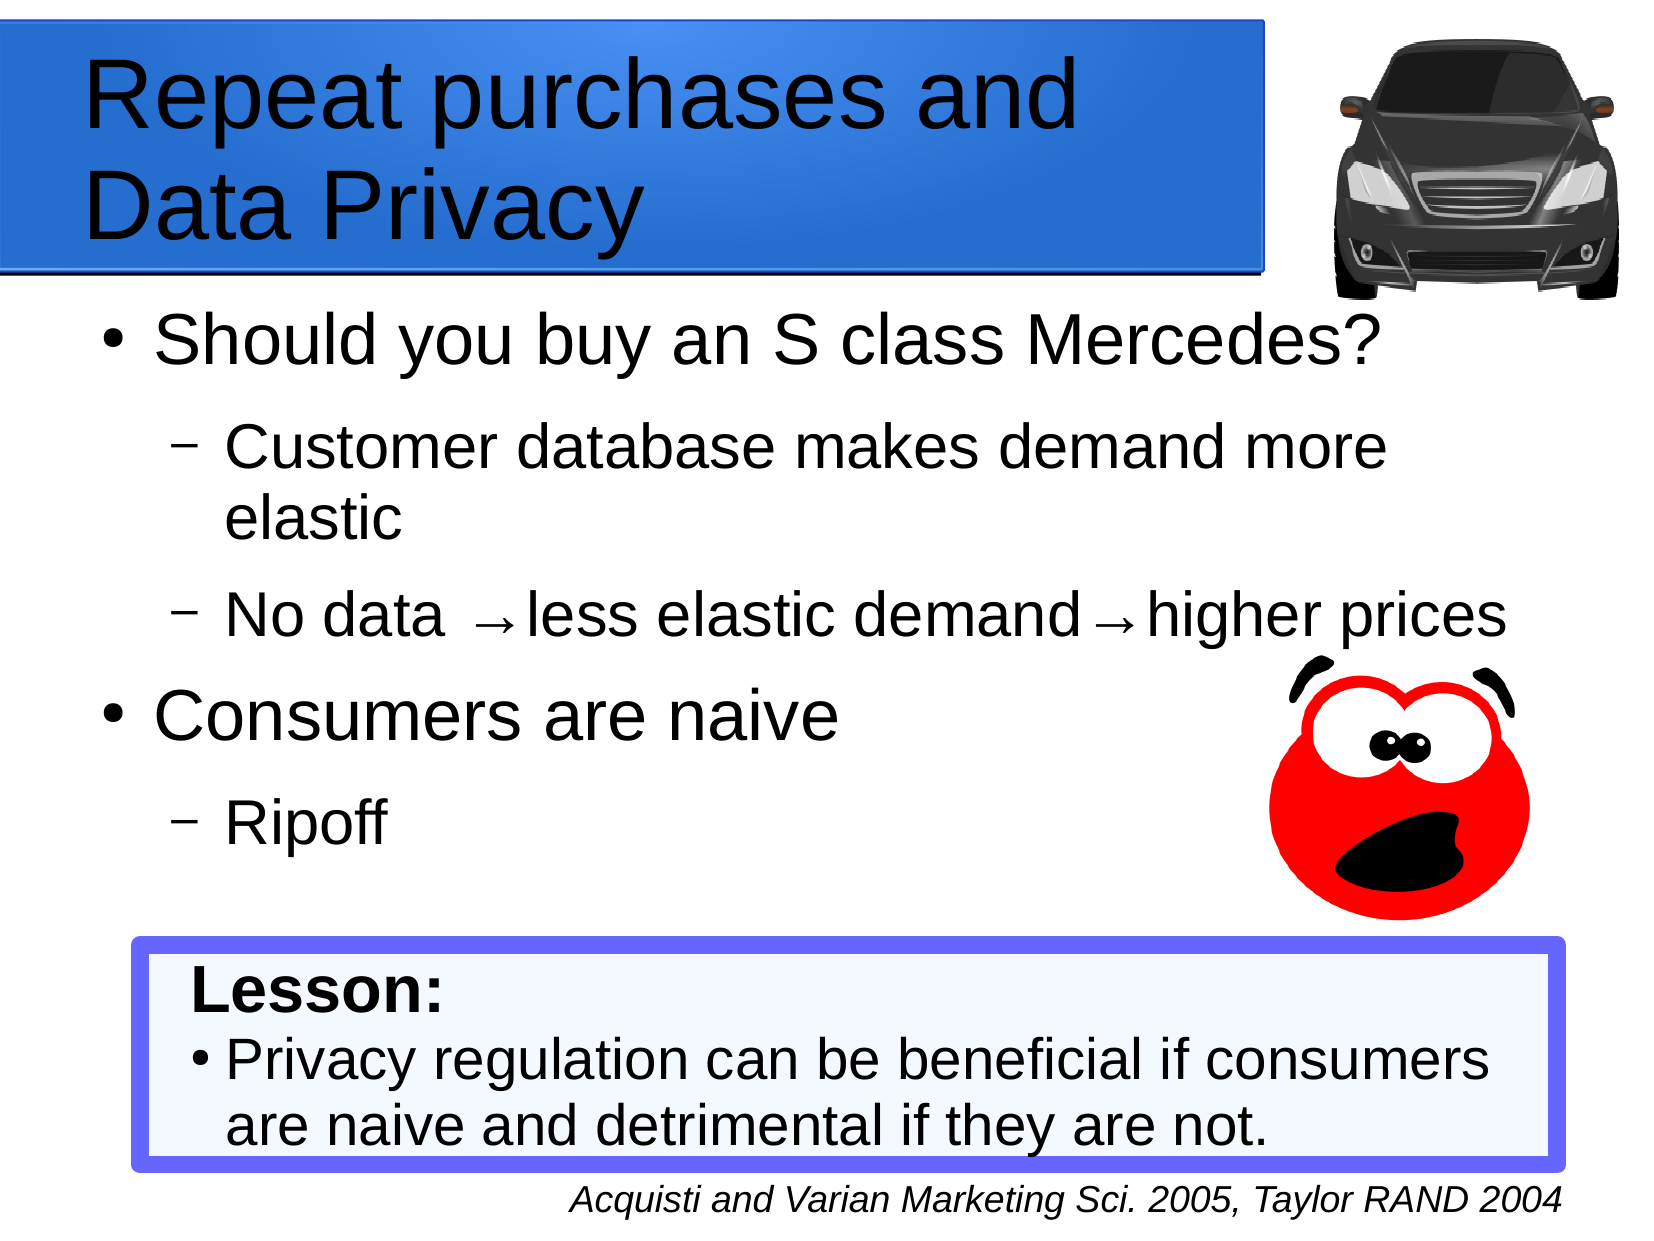

# Repeat purchases and Data Privacy
Should you buy an S class Mercedes?
Customer database makes demand more elastic
No data →less elastic demand→higher prices
Consumers are naive
Ripoff
Lesson:
Privacy regulation can be beneficial if consumers are naive and detrimental if they are not.
Acquisti and Varian Marketing Sci. 2005, Taylor RAND 2004